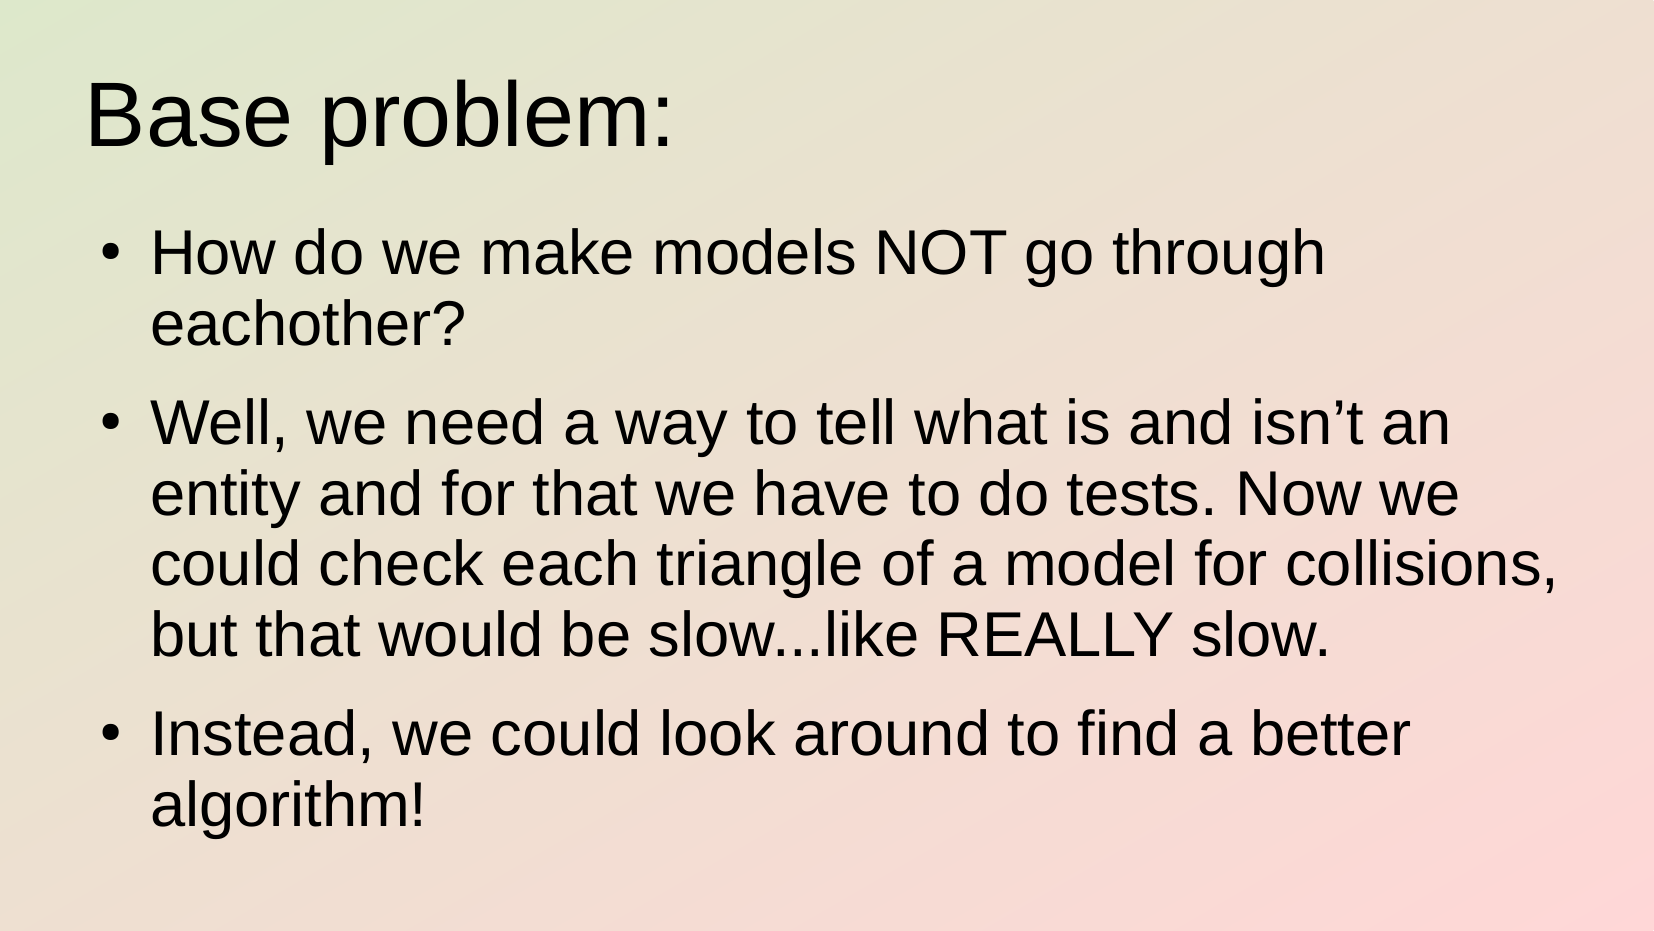

# Base problem:
How do we make models NOT go through eachother?
Well, we need a way to tell what is and isn’t an entity and for that we have to do tests. Now we could check each triangle of a model for collisions, but that would be slow...like REALLY slow.
Instead, we could look around to find a better algorithm!